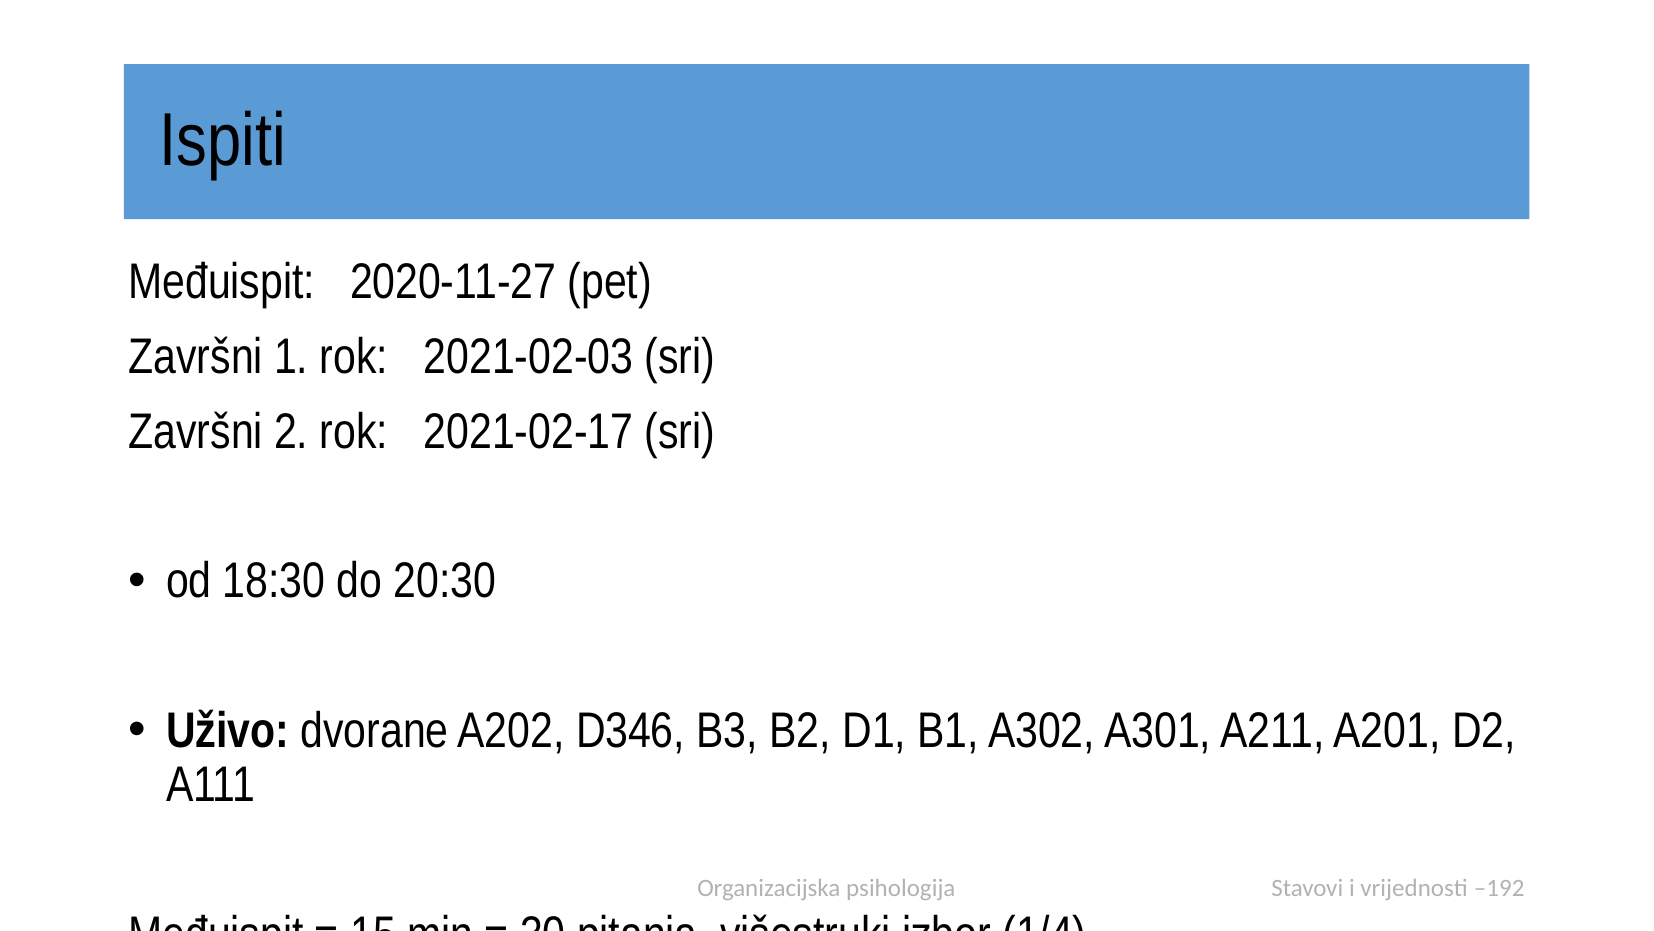

#
Ispiti
Međuispit: 	2020-11-27 (pet)
Završni 1. rok:	2021-02-03 (sri)
Završni 2. rok:	2021-02-17 (sri)
od 18:30 do 20:30
Uživo: dvorane A202, D346, B3, B2, D1, B1, A302, A301, A211, A201, D2, A111
Međuispit = 15 min = 30 pitanja, višestruki izbor (1/4)
Završni ispit = 20 min = 40 pitanja, višestruki izbor (1/4)
Organizacijska psihologija
Stavovi i vrijednosti –